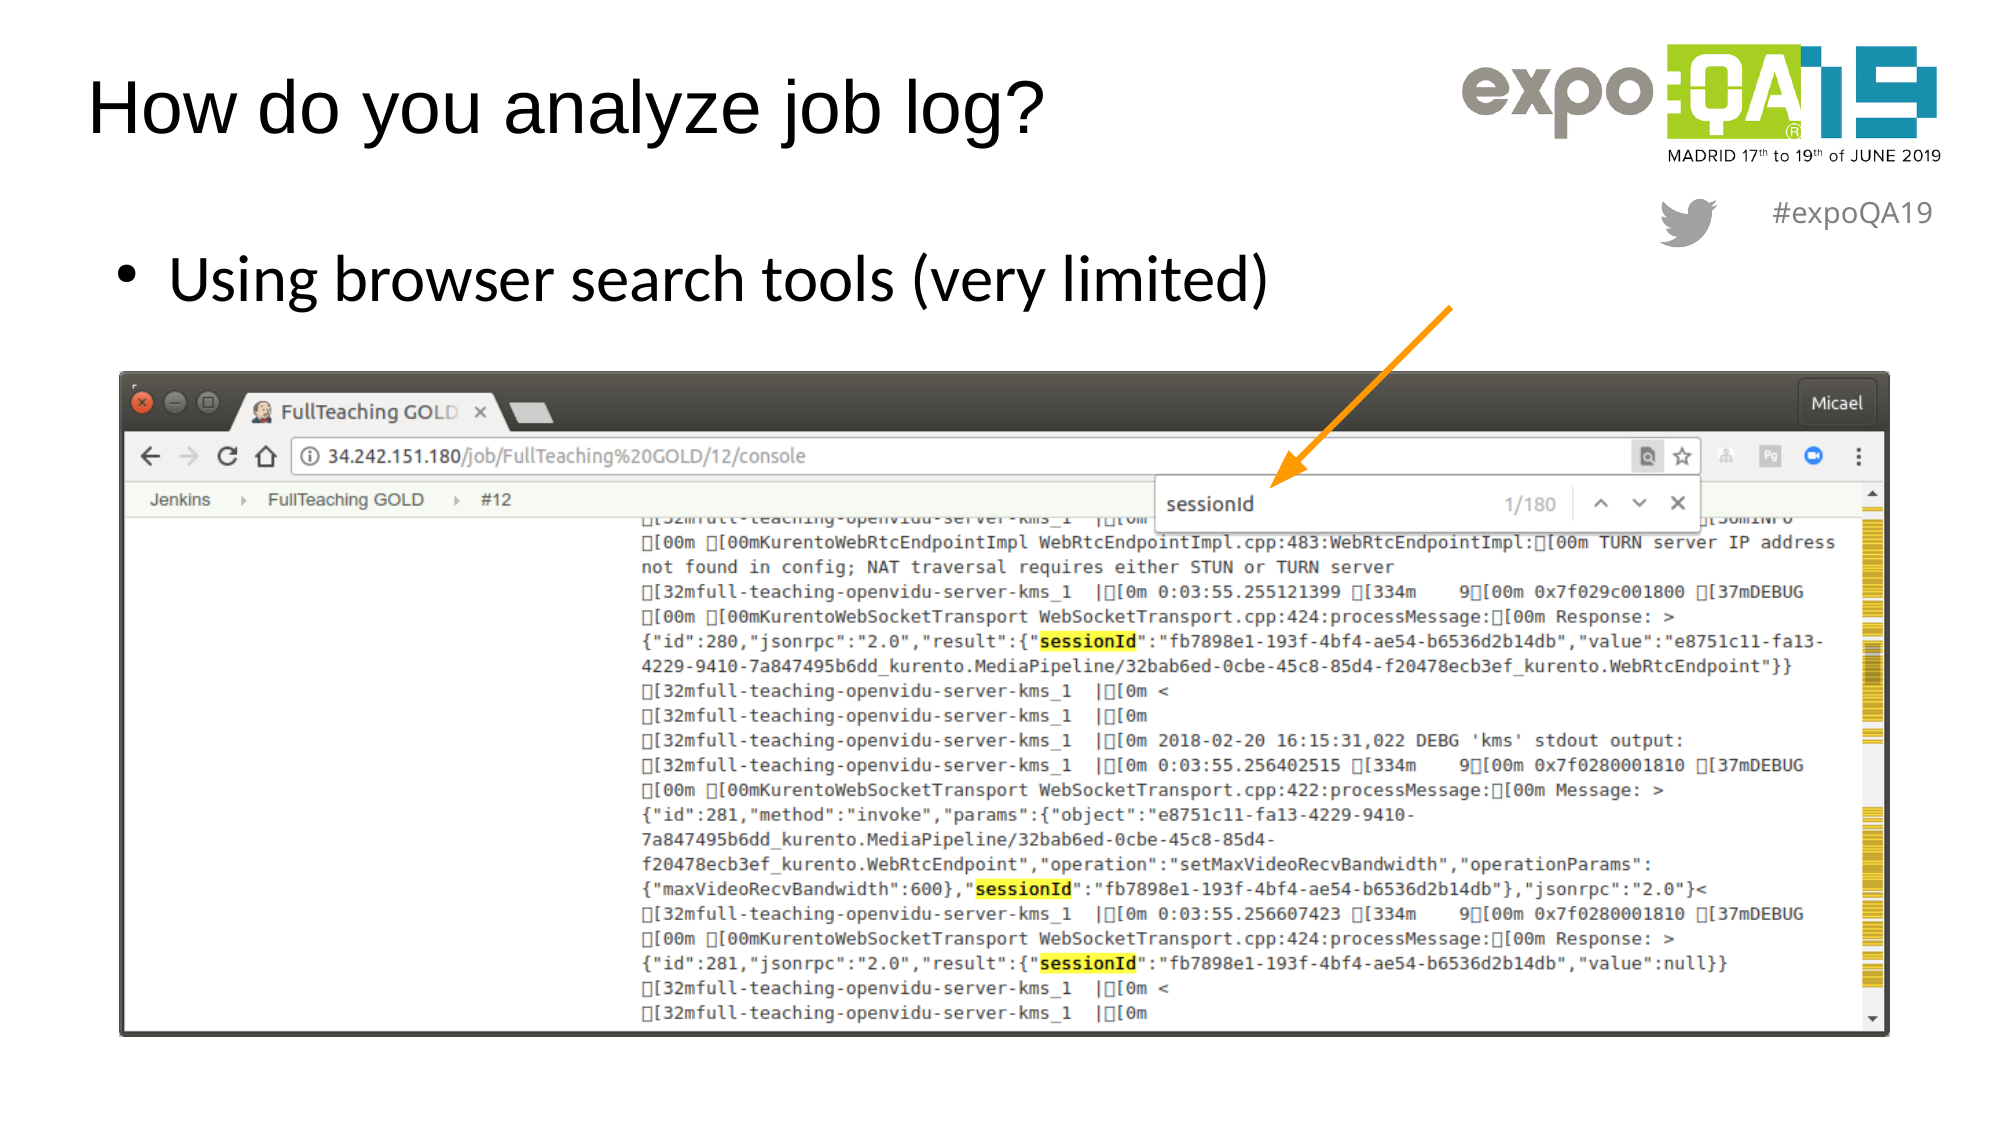

# How do you analyze job log?
Using browser search tools (very limited)